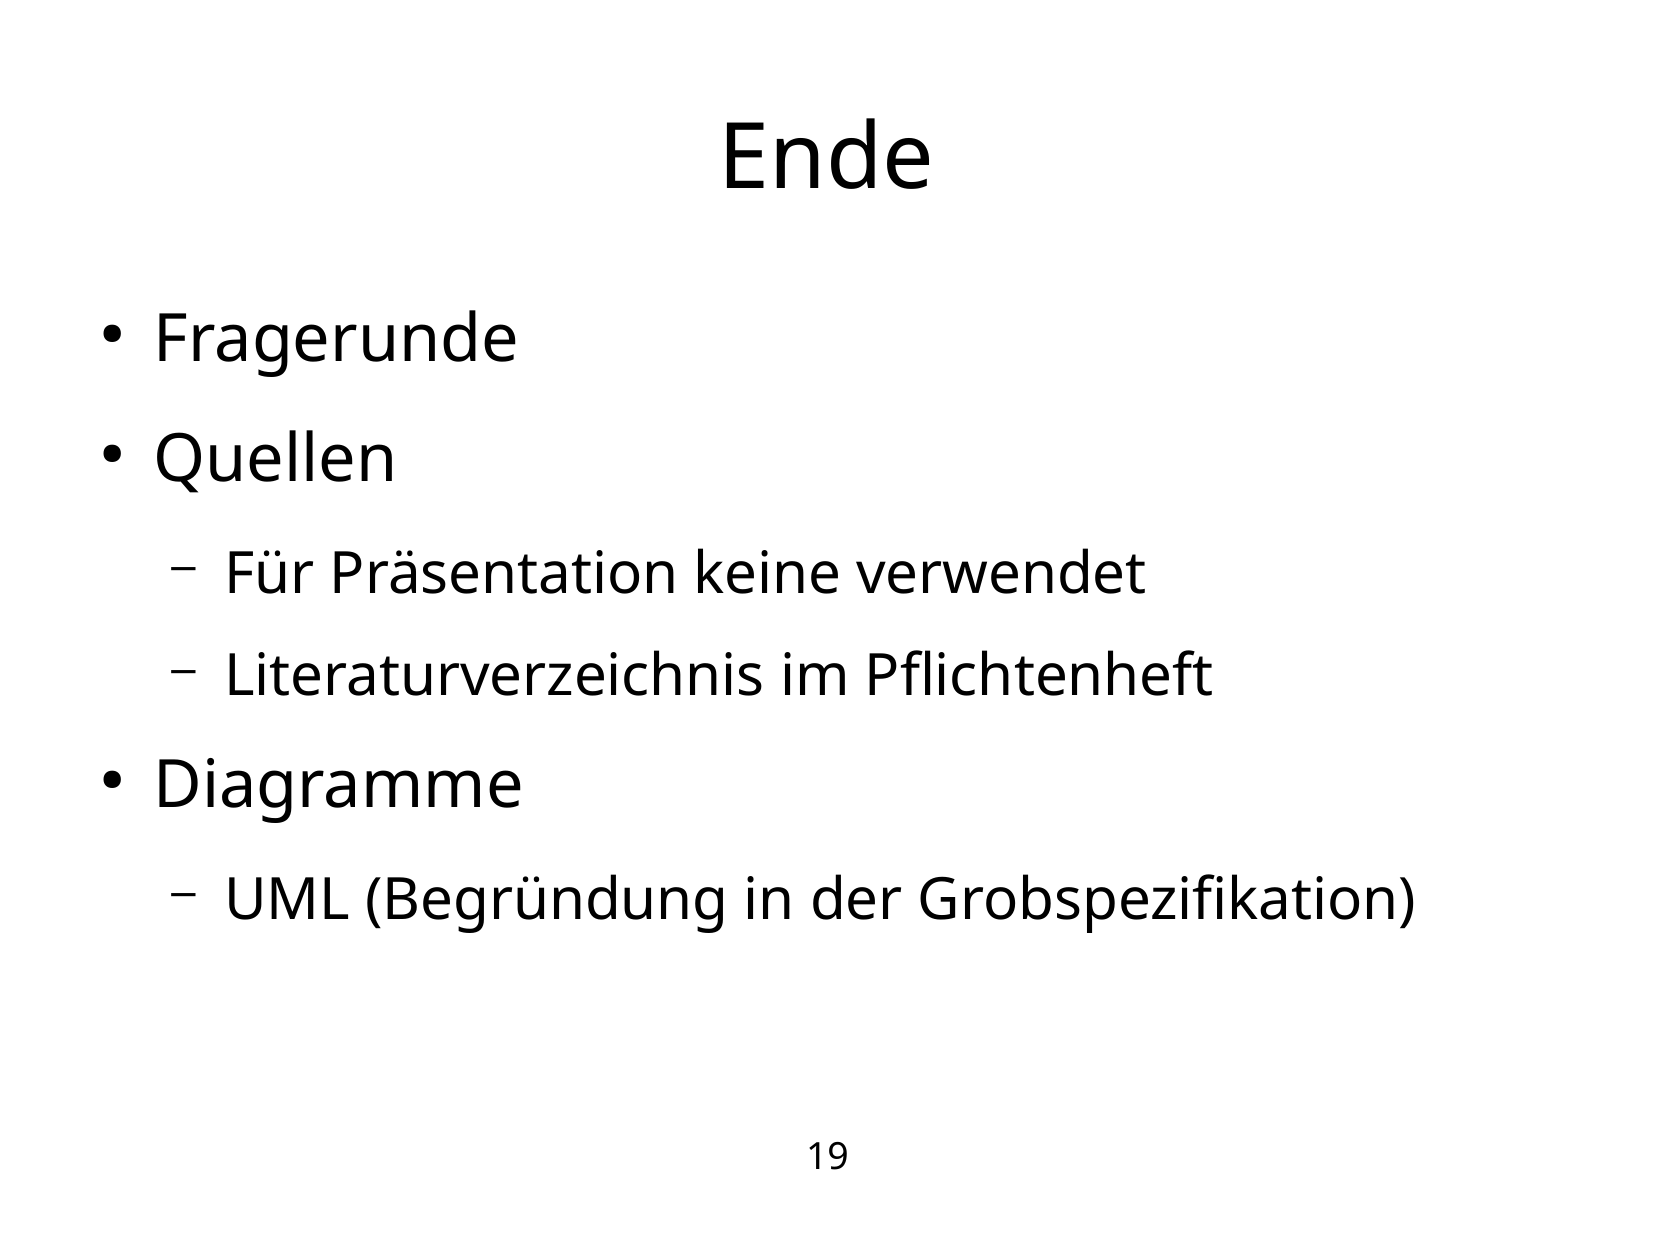

# Ende
Fragerunde
Quellen
Für Präsentation keine verwendet
Literaturverzeichnis im Pflichtenheft
Diagramme
UML (Begründung in der Grobspezifikation)